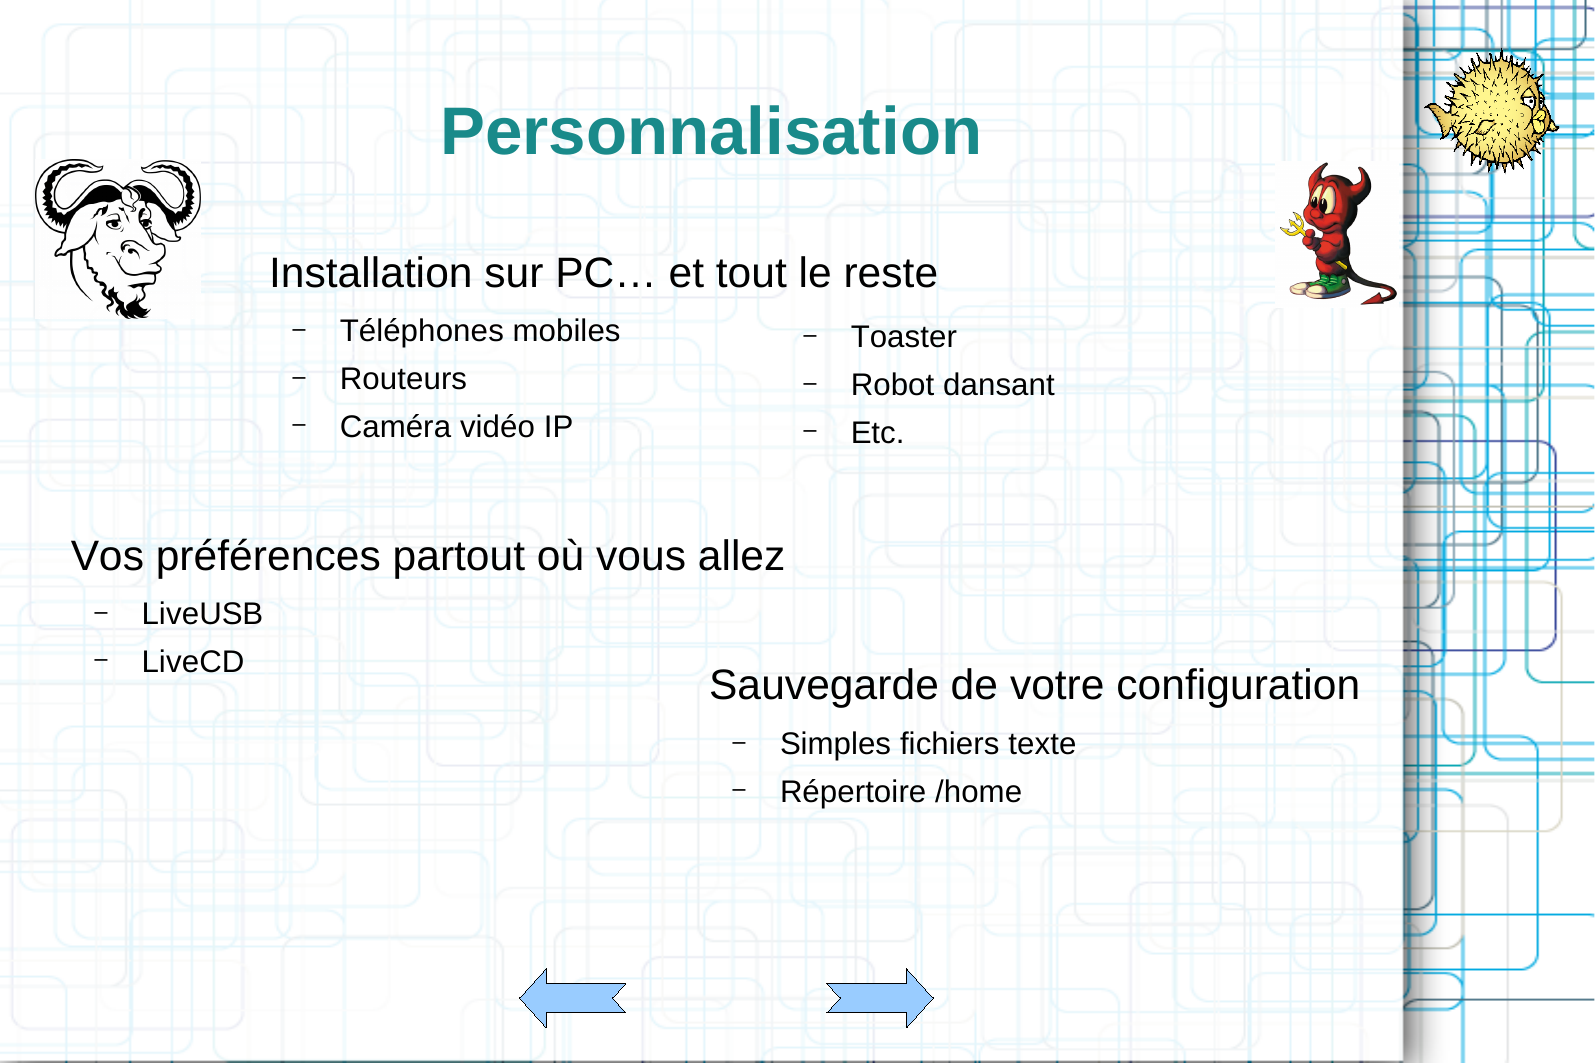

# Personnalisation
Installation sur PC… et tout le reste
Téléphones mobiles
Routeurs
Caméra vidéo IP
Toaster
Robot dansant
Etc.
Vos préférences partout où vous allez
LiveUSB
LiveCD
Sauvegarde de votre configuration
Simples fichiers texte
Répertoire /home